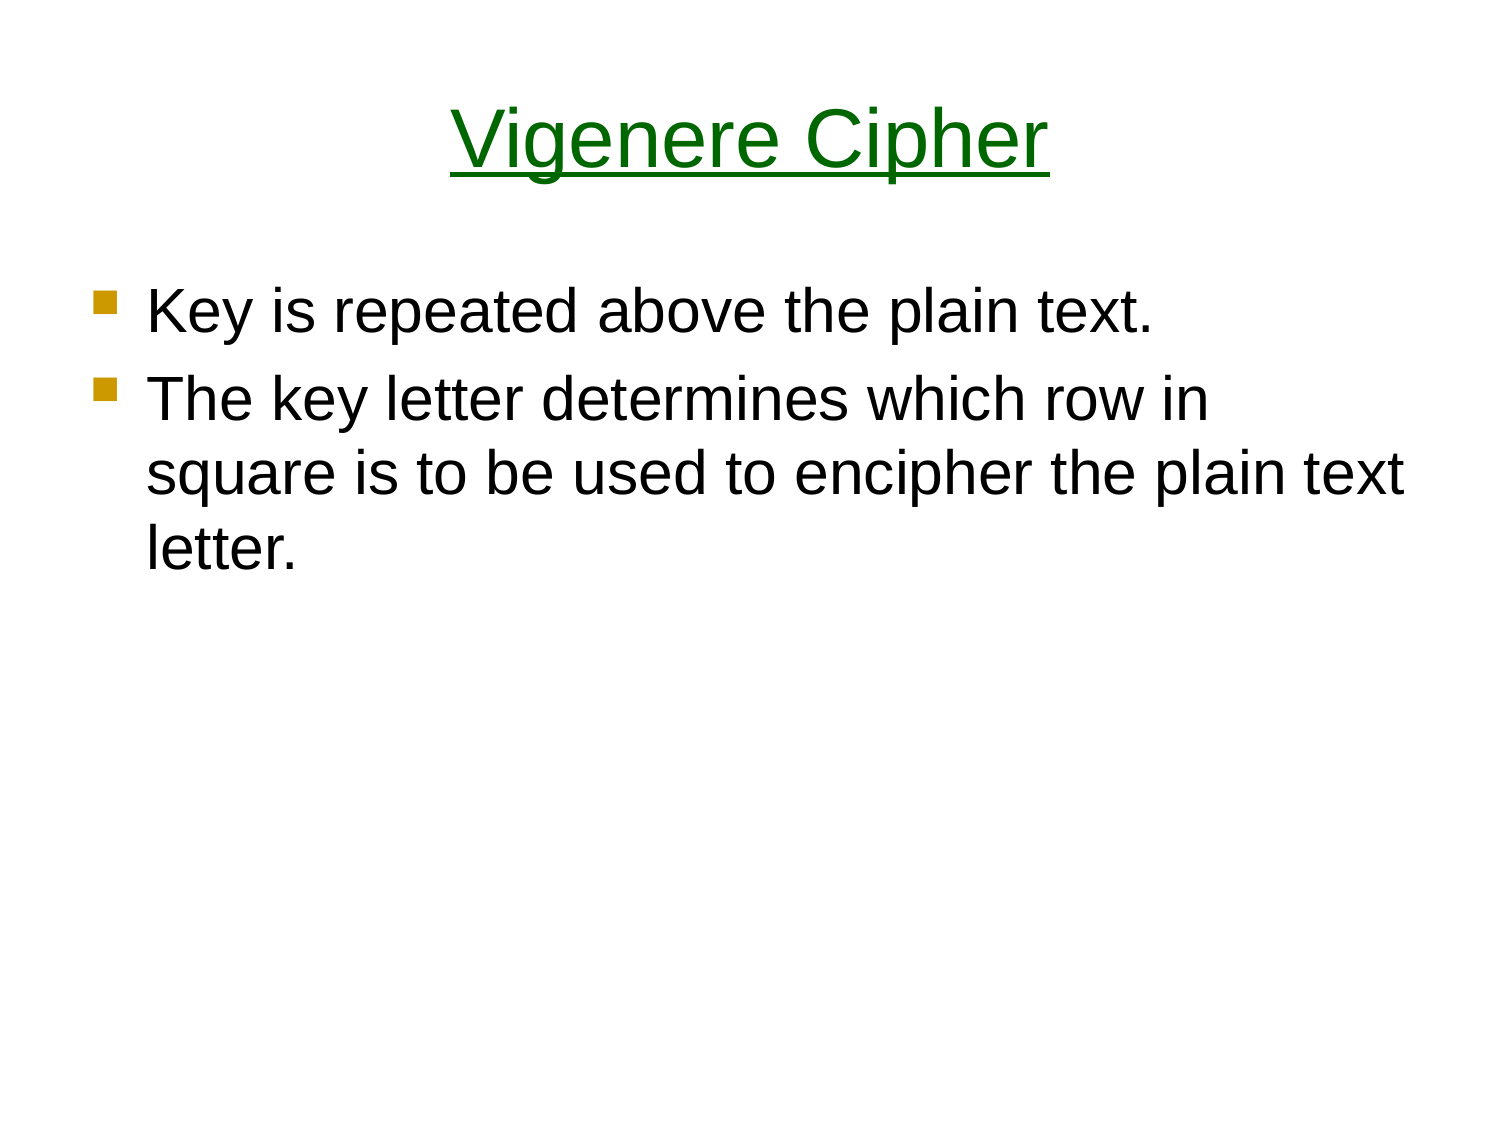

# Vigenere Cipher
Key is repeated above the plain text.
The key letter determines which row in square is to be used to encipher the plain text letter.